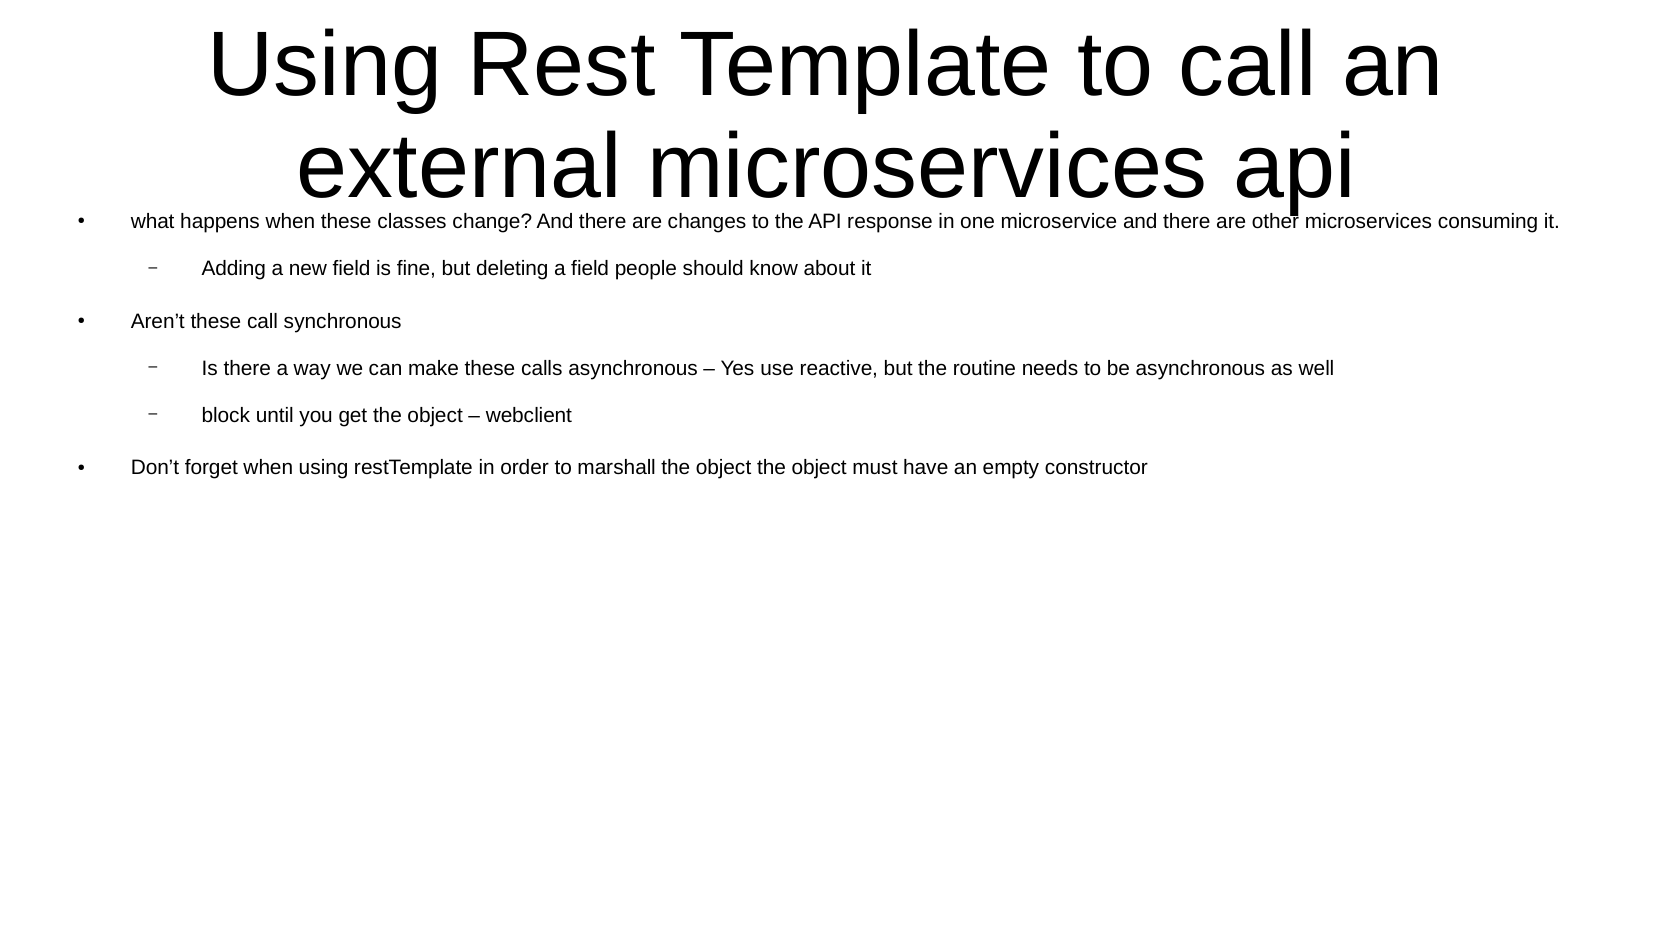

# Using Rest Template to call an external microservices api
what happens when these classes change? And there are changes to the API response in one microservice and there are other microservices consuming it.
Adding a new field is fine, but deleting a field people should know about it
Aren’t these call synchronous
Is there a way we can make these calls asynchronous – Yes use reactive, but the routine needs to be asynchronous as well
block until you get the object – webclient
Don’t forget when using restTemplate in order to marshall the object the object must have an empty constructor